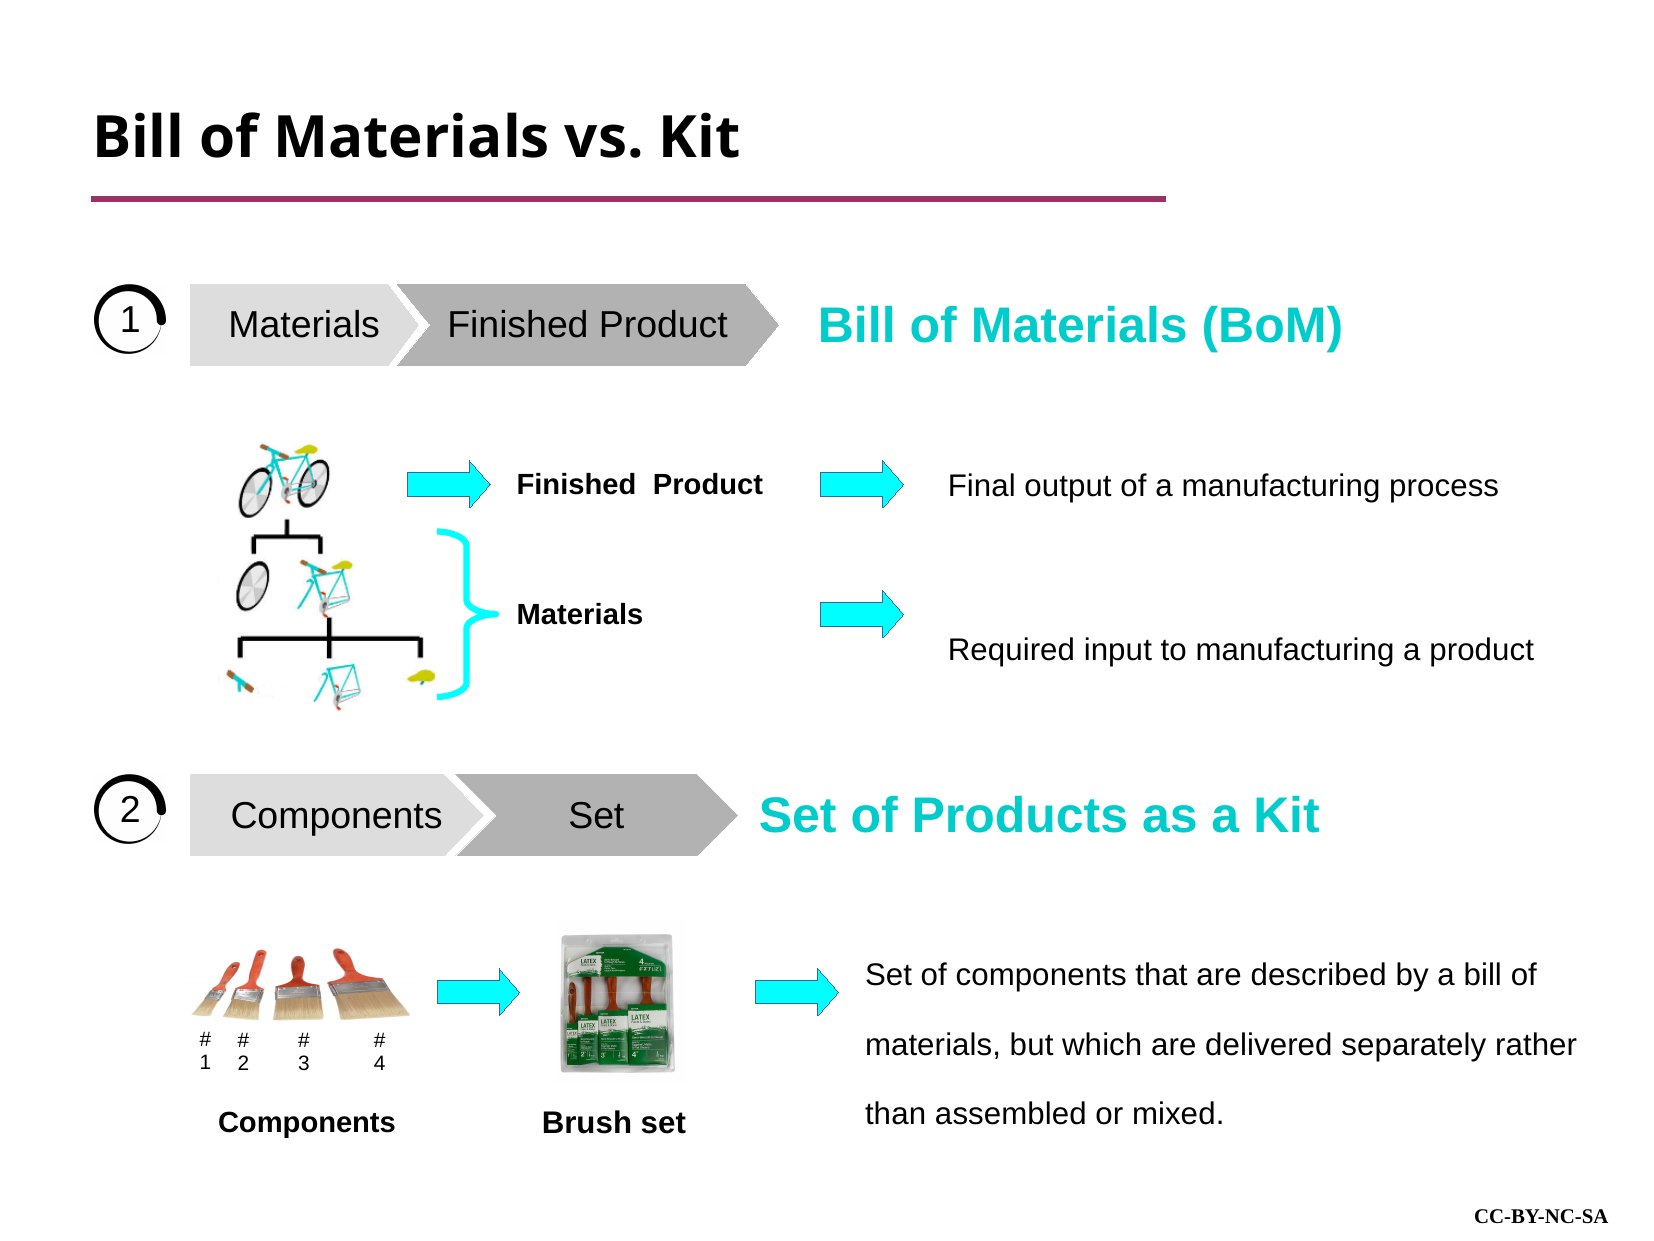

# Bill of Materials vs. Kit
1
Materials
Finished Product
Bill of Materials (BoM)
Finished Product
Final output of a manufacturing process
Materials
Required input to manufacturing a product
2
Components
Set
Set of Products as a Kit
Set of components that are described by a bill of materials, but which are delivered separately rather than assembled or mixed.
Components
Brush set